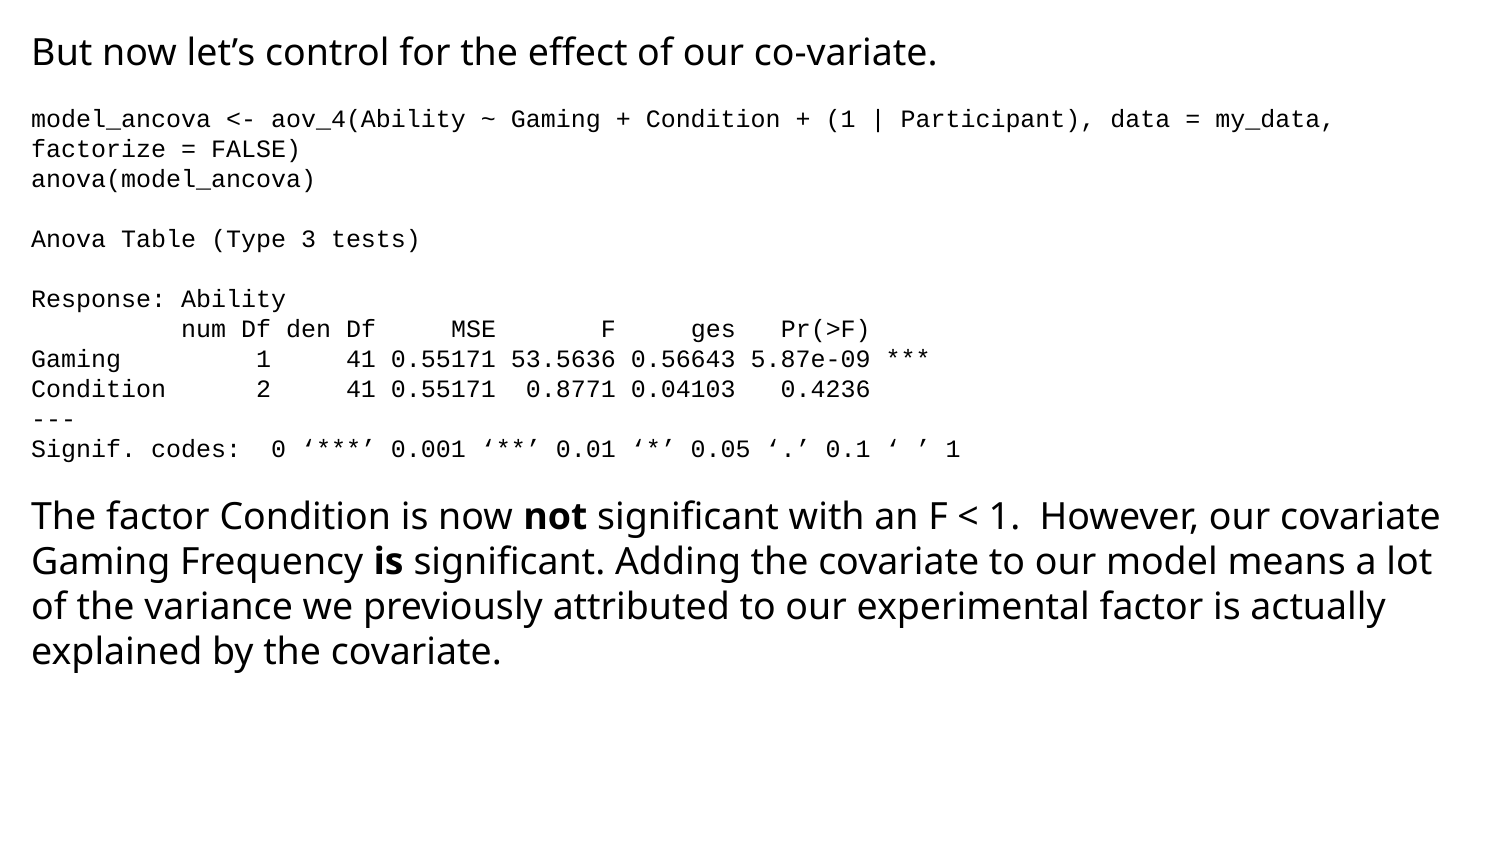

But now let’s control for the effect of our co-variate.
model_ancova <- aov_4(Ability ~ Gaming + Condition + (1 | Participant), data = my_data, factorize = FALSE)
anova(model_ancova)
Anova Table (Type 3 tests)
Response: Ability
 num Df den Df MSE F ges Pr(>F)
Gaming 1 41 0.55171 53.5636 0.56643 5.87e-09 ***
Condition 2 41 0.55171 0.8771 0.04103 0.4236
---
Signif. codes: 0 ‘***’ 0.001 ‘**’ 0.01 ‘*’ 0.05 ‘.’ 0.1 ‘ ’ 1
The factor Condition is now not significant with an F < 1. However, our covariate Gaming Frequency is significant. Adding the covariate to our model means a lot of the variance we previously attributed to our experimental factor is actually explained by the covariate.